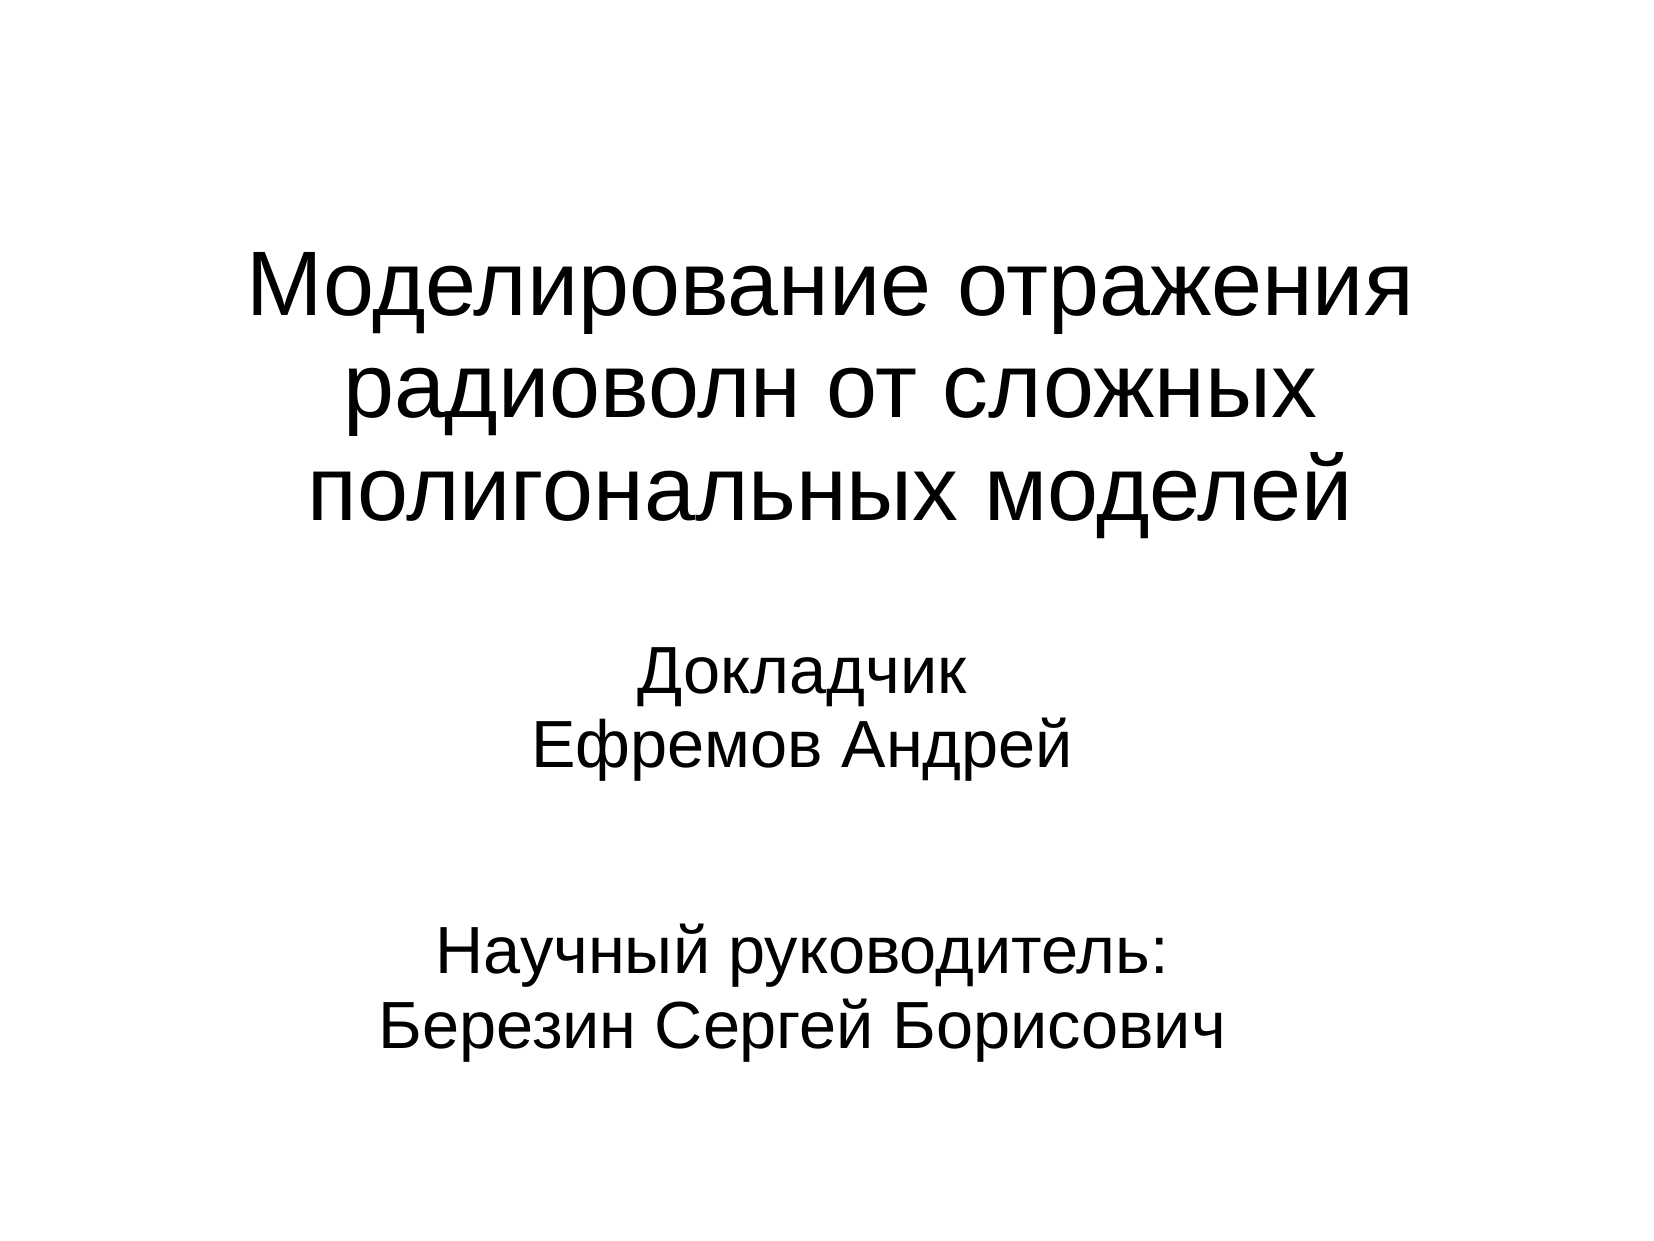

# Моделирование отражения радиоволн от сложных полигональных моделей
Докладчик
Ефремов Андрей
Научный руководитель:
Березин Сергей Борисович